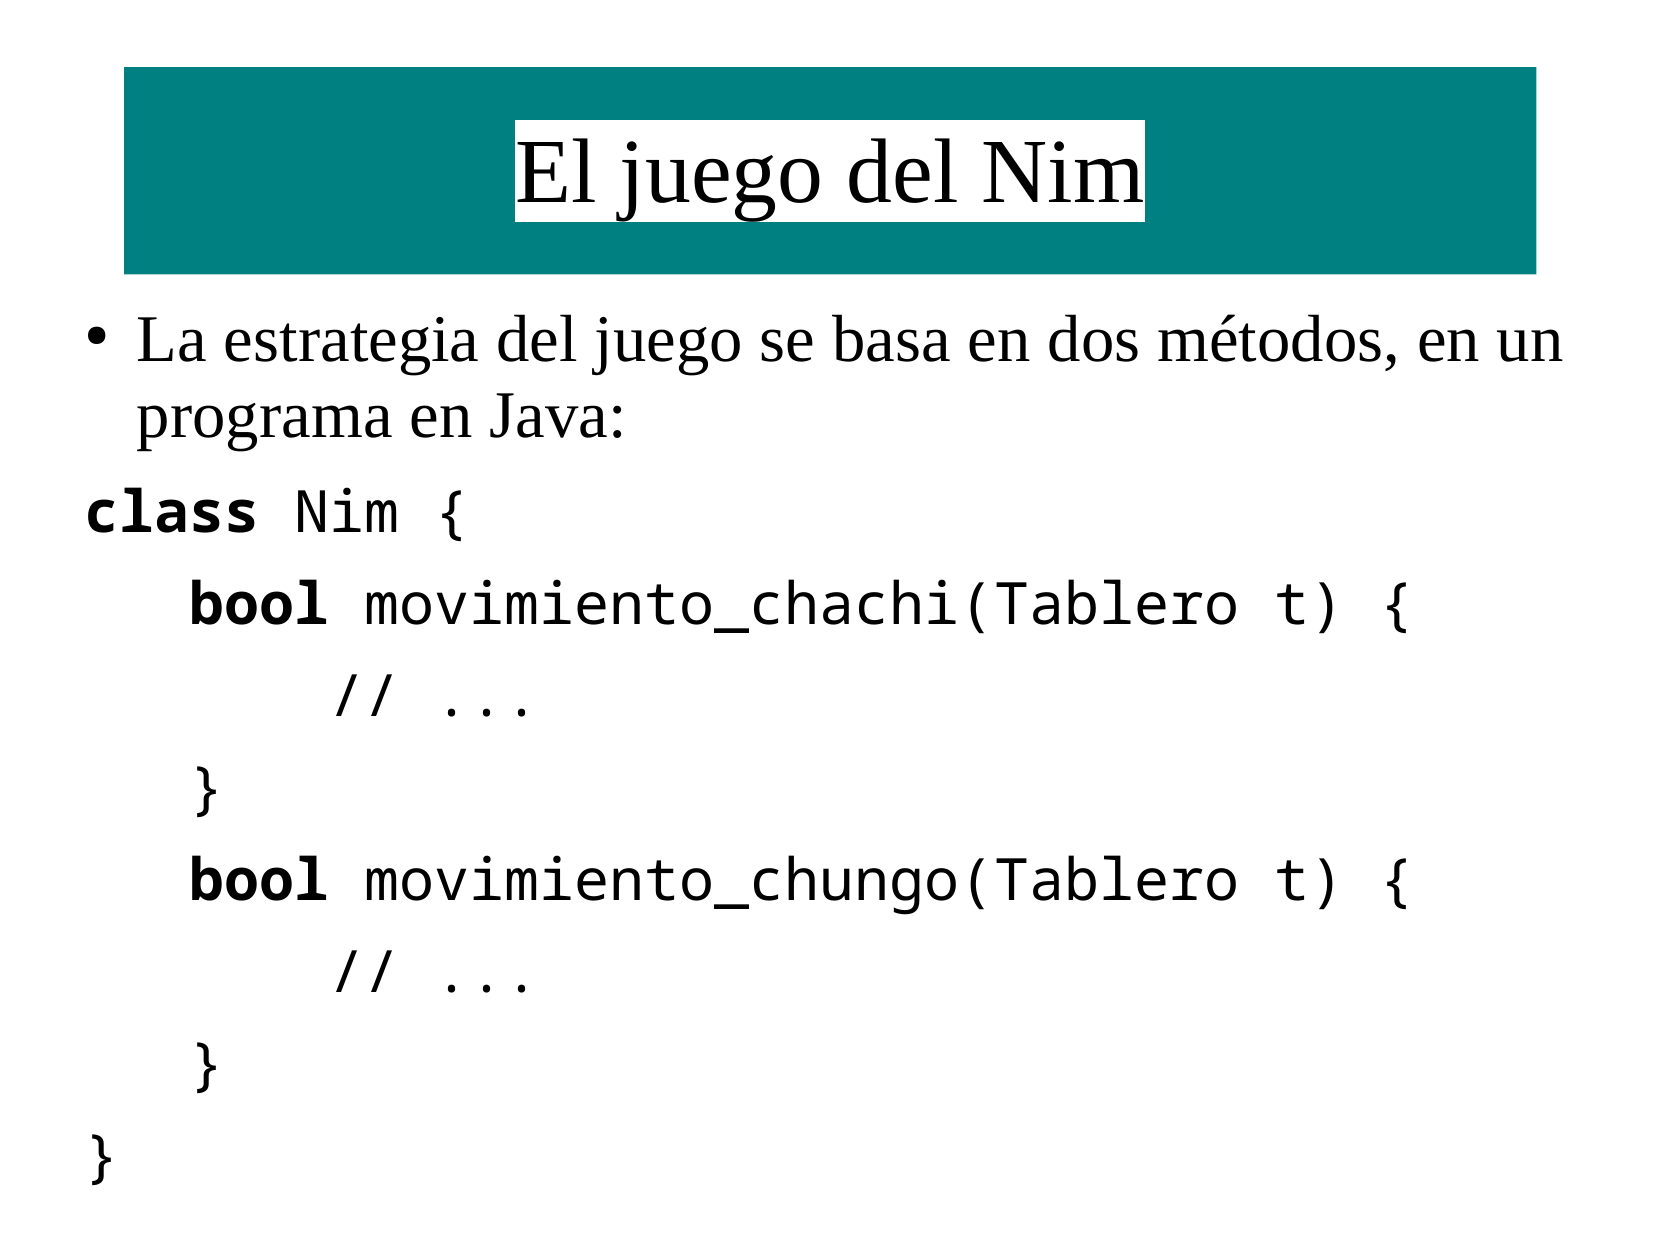

El juego del Nim
# La estrategia del juego se basa en dos métodos, en un programa en Java:
class Nim {
 bool movimiento_chachi(Tablero t) {
 // ...
 }
 bool movimiento_chungo(Tablero t) {
 // ...
 }
}